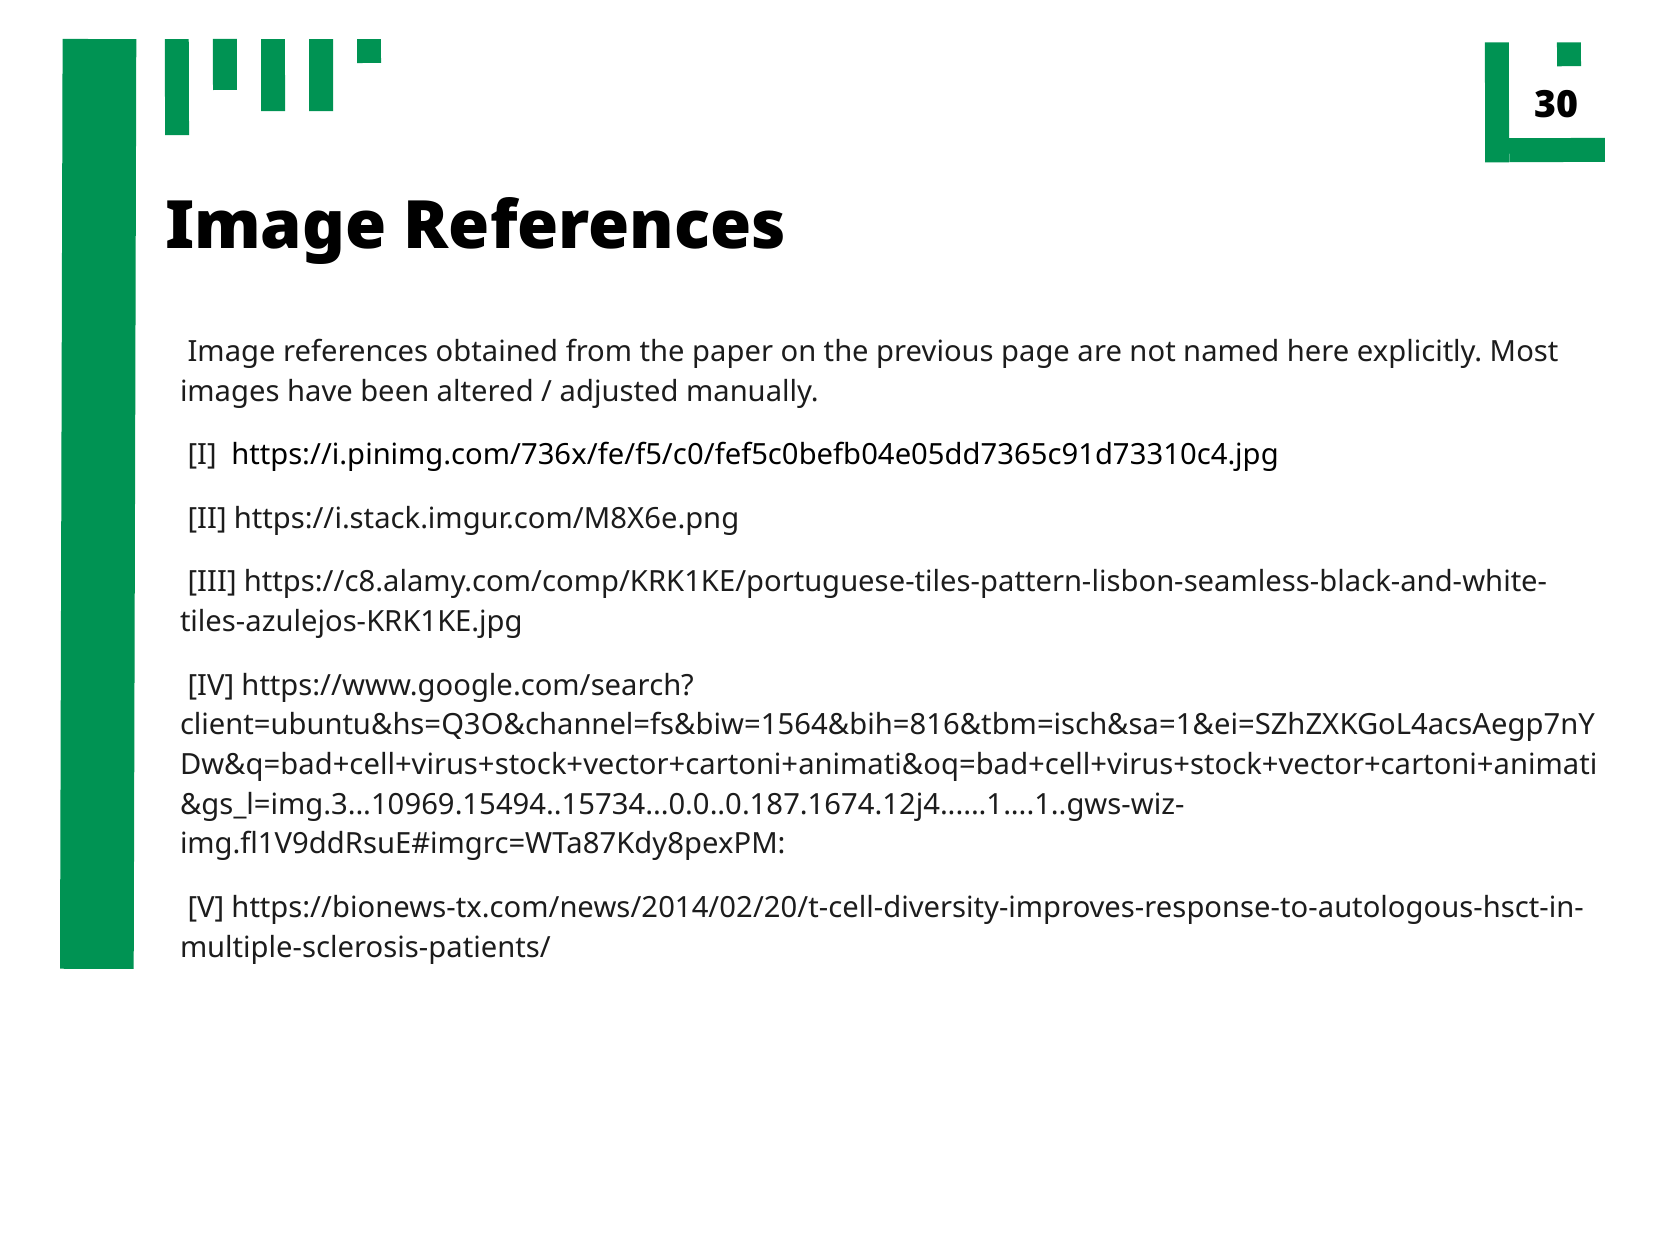

# Image References
Image references obtained from the paper on the previous page are not named here explicitly. Most images have been altered / adjusted manually.
[I] https://i.pinimg.com/736x/fe/f5/c0/fef5c0befb04e05dd7365c91d73310c4.jpg
[II] https://i.stack.imgur.com/M8X6e.png
[III] https://c8.alamy.com/comp/KRK1KE/portuguese-tiles-pattern-lisbon-seamless-black-and-white-tiles-azulejos-KRK1KE.jpg
[IV] https://www.google.com/search?client=ubuntu&hs=Q3O&channel=fs&biw=1564&bih=816&tbm=isch&sa=1&ei=SZhZXKGoL4acsAegp7nYDw&q=bad+cell+virus+stock+vector+cartoni+animati&oq=bad+cell+virus+stock+vector+cartoni+animati&gs_l=img.3...10969.15494..15734...0.0..0.187.1674.12j4......1....1..gws-wiz-img.fl1V9ddRsuE#imgrc=WTa87Kdy8pexPM:
[V] https://bionews-tx.com/news/2014/02/20/t-cell-diversity-improves-response-to-autologous-hsct-in-multiple-sclerosis-patients/